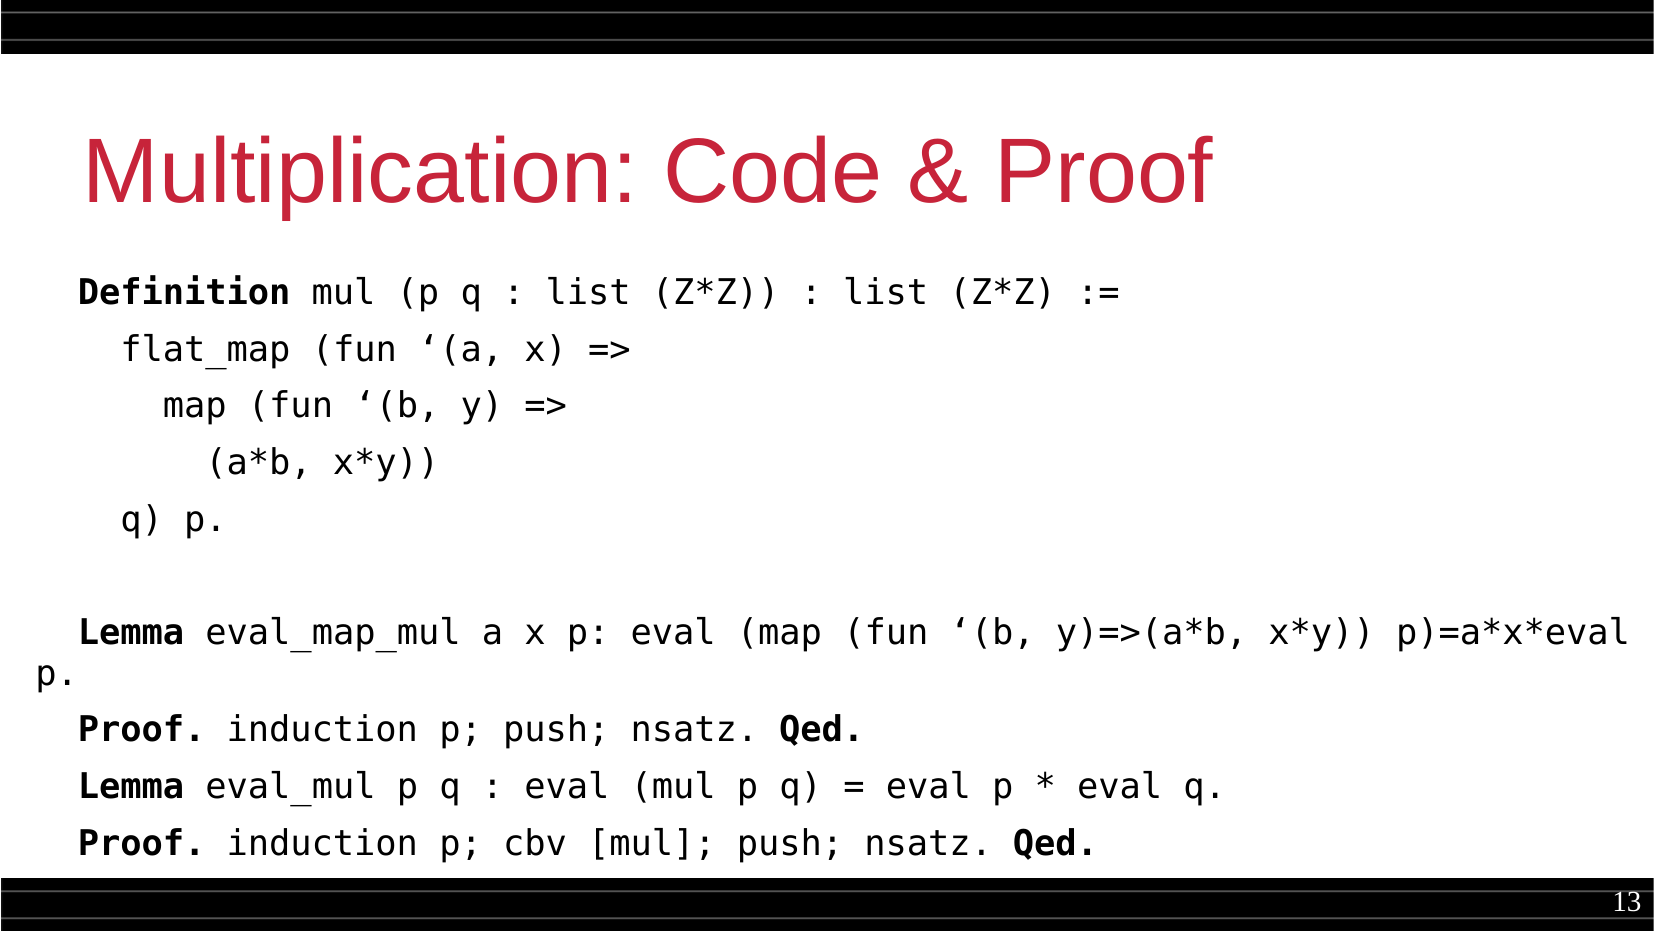

# Multiplication: Code & Proof
 Definition mul (p q : list (Z*Z)) : list (Z*Z) :=
 flat_map (fun ‘(a, x) =>
 map (fun ‘(b, y) =>
 (a*b, x*y))
 q) p.
 Lemma eval_map_mul a x p: eval (map (fun ‘(b, y)=>(a*b, x*y)) p)=a*x*eval p.
 Proof. induction p; push; nsatz. Qed.
 Lemma eval_mul p q : eval (mul p q) = eval p * eval q.
 Proof. induction p; cbv [mul]; push; nsatz. Qed.